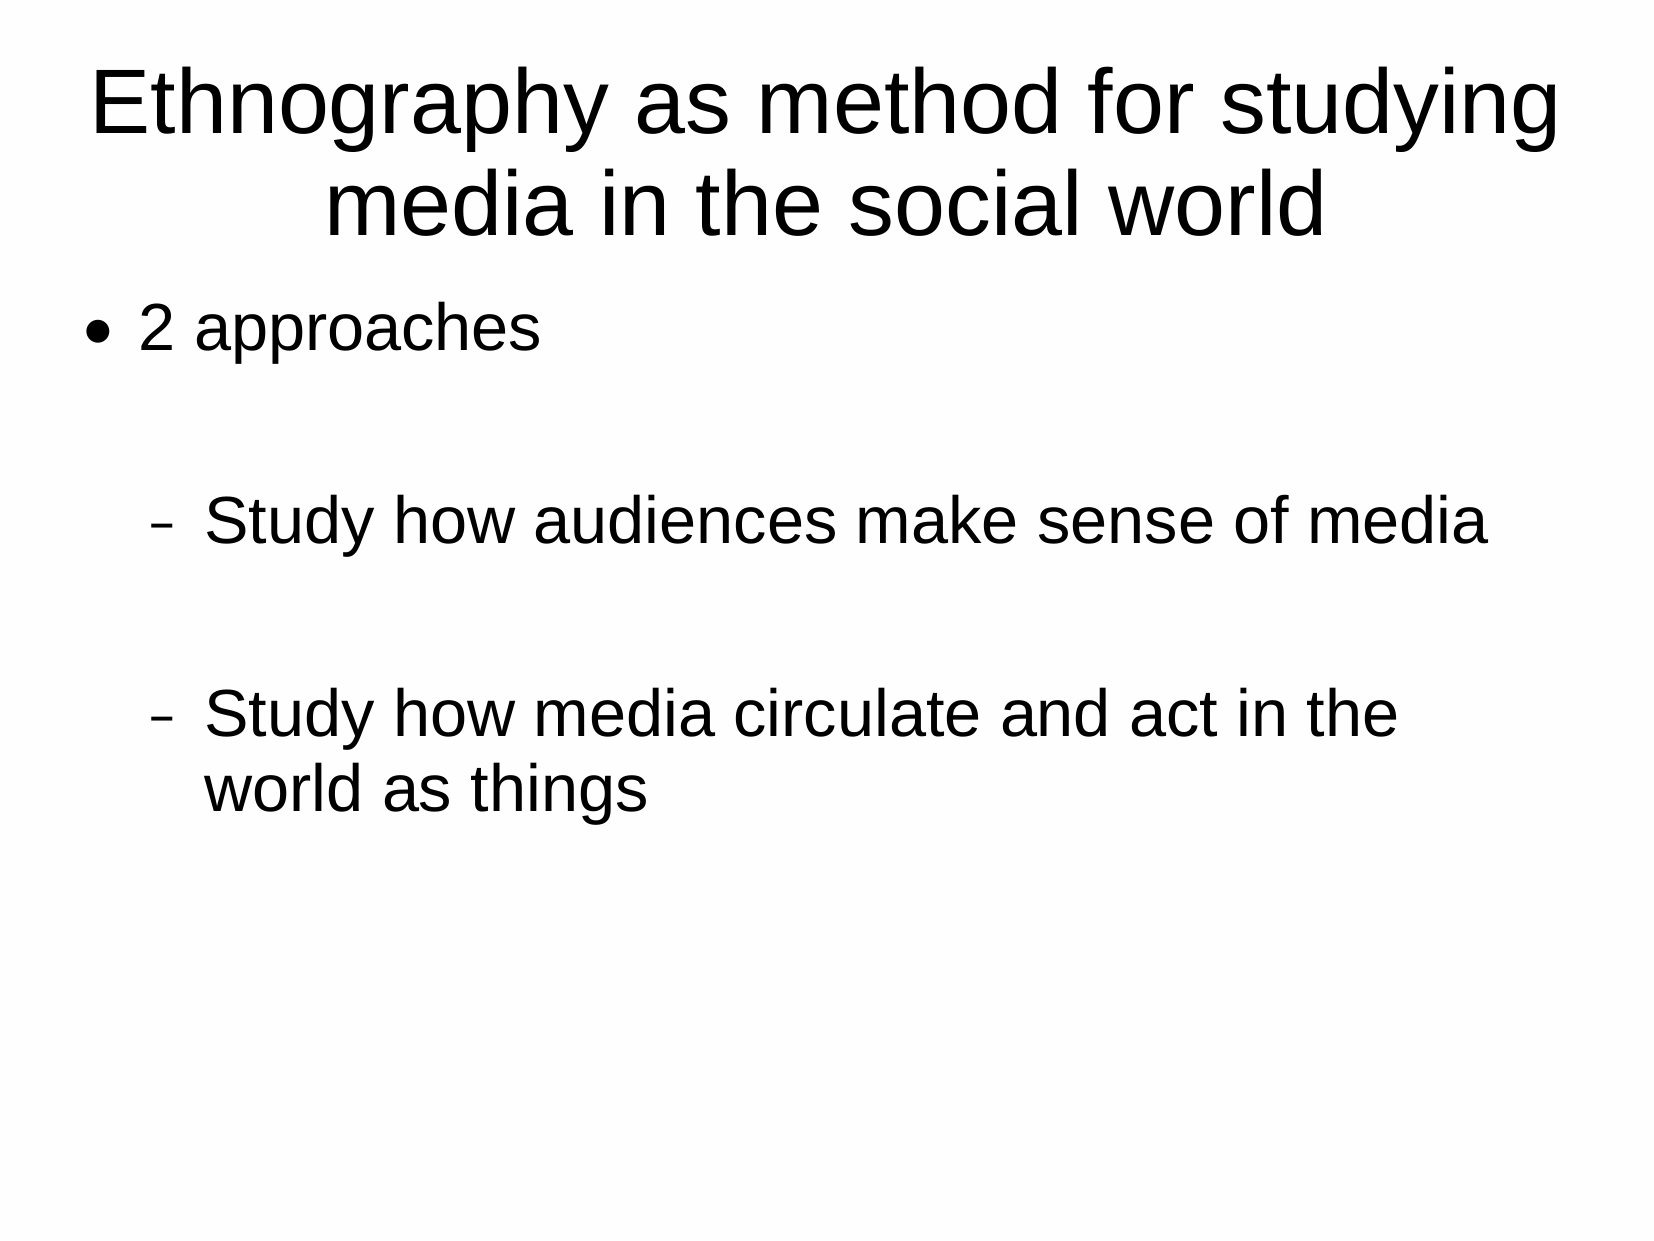

# Ethnography as method for studying media in the social world
2 approaches
Study how audiences make sense of media
Study how media circulate and act in the world as things